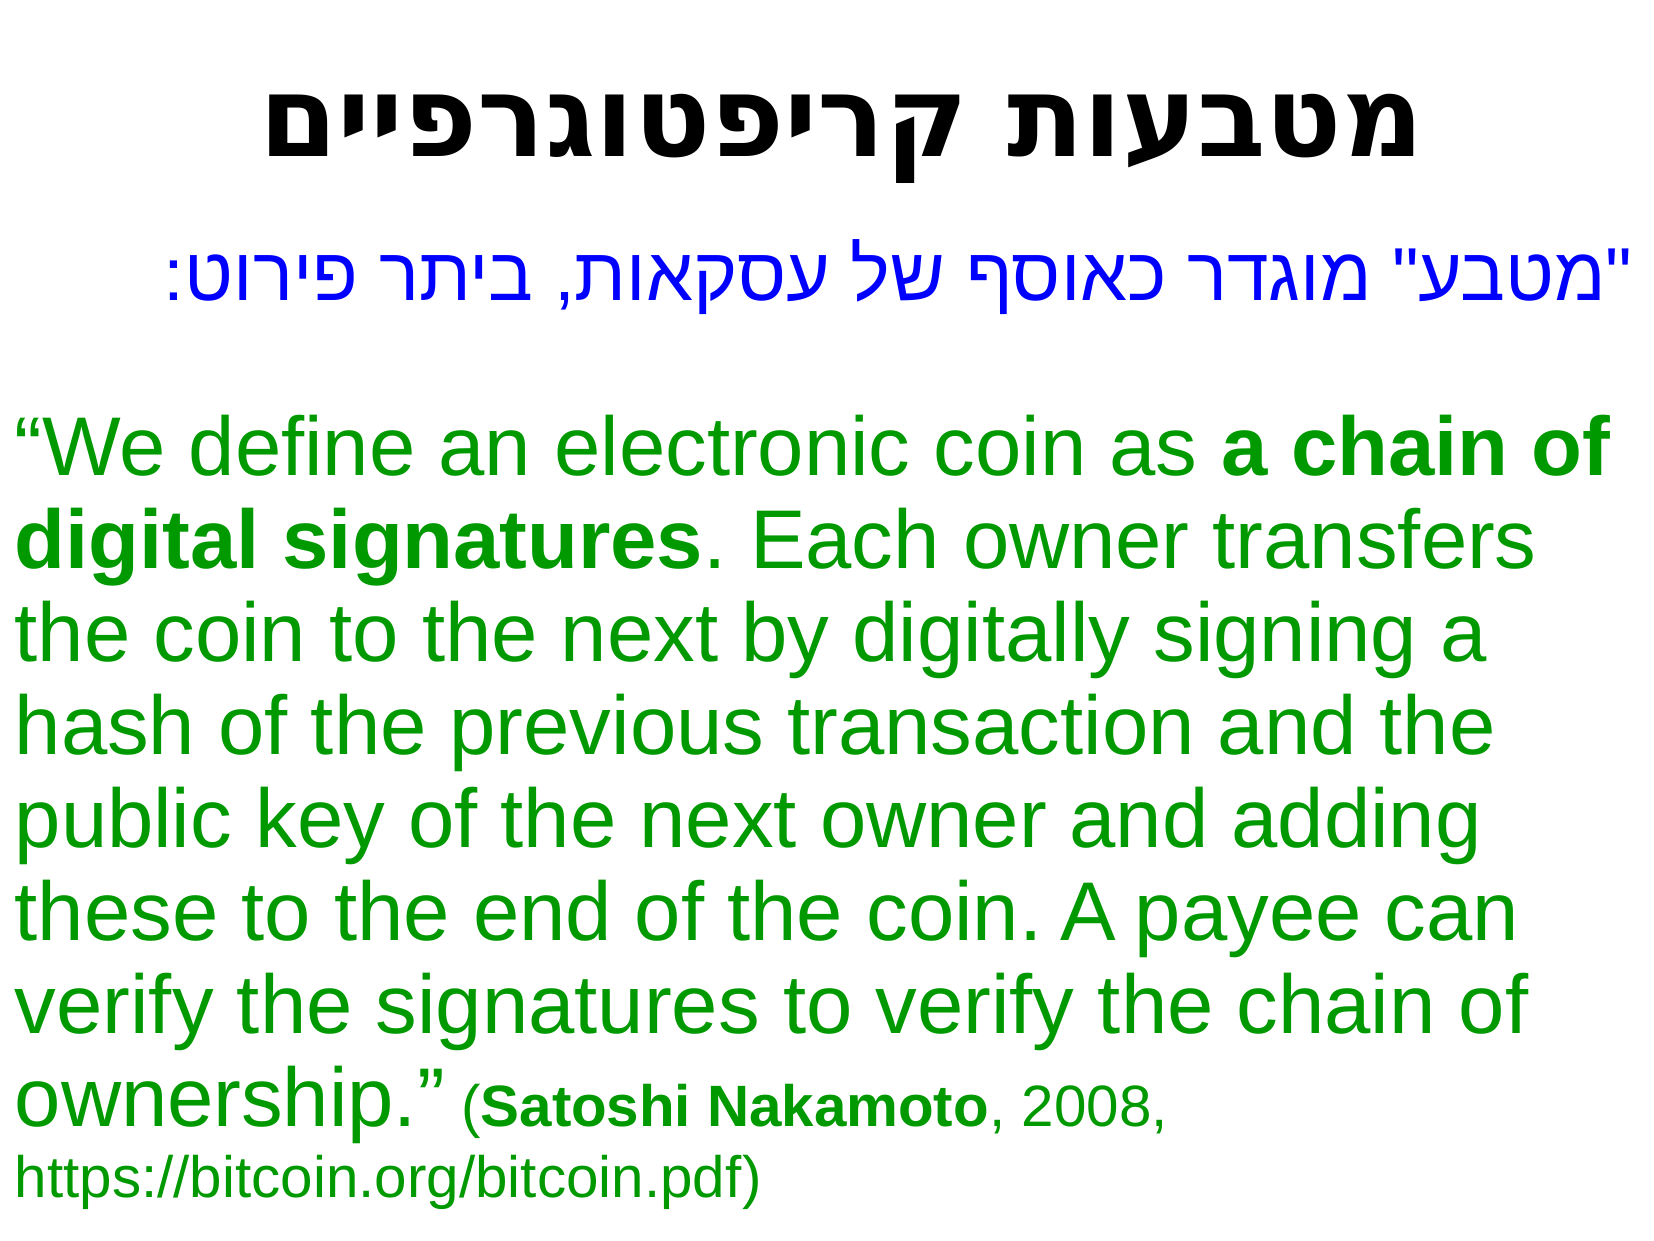

מטבעות קריפטוגרפיים
"מטבע" מוגדר כאוסף של עסקאות, ביתר פירוט:
“We define an electronic coin as a chain of digital signatures. Each owner transfers the coin to the next by digitally signing a hash of the previous transaction and the public key of the next owner and adding these to the end of the coin. A payee can verify the signatures to verify the chain of ownership.” (Satoshi Nakamoto, 2008, https://bitcoin.org/bitcoin.pdf)